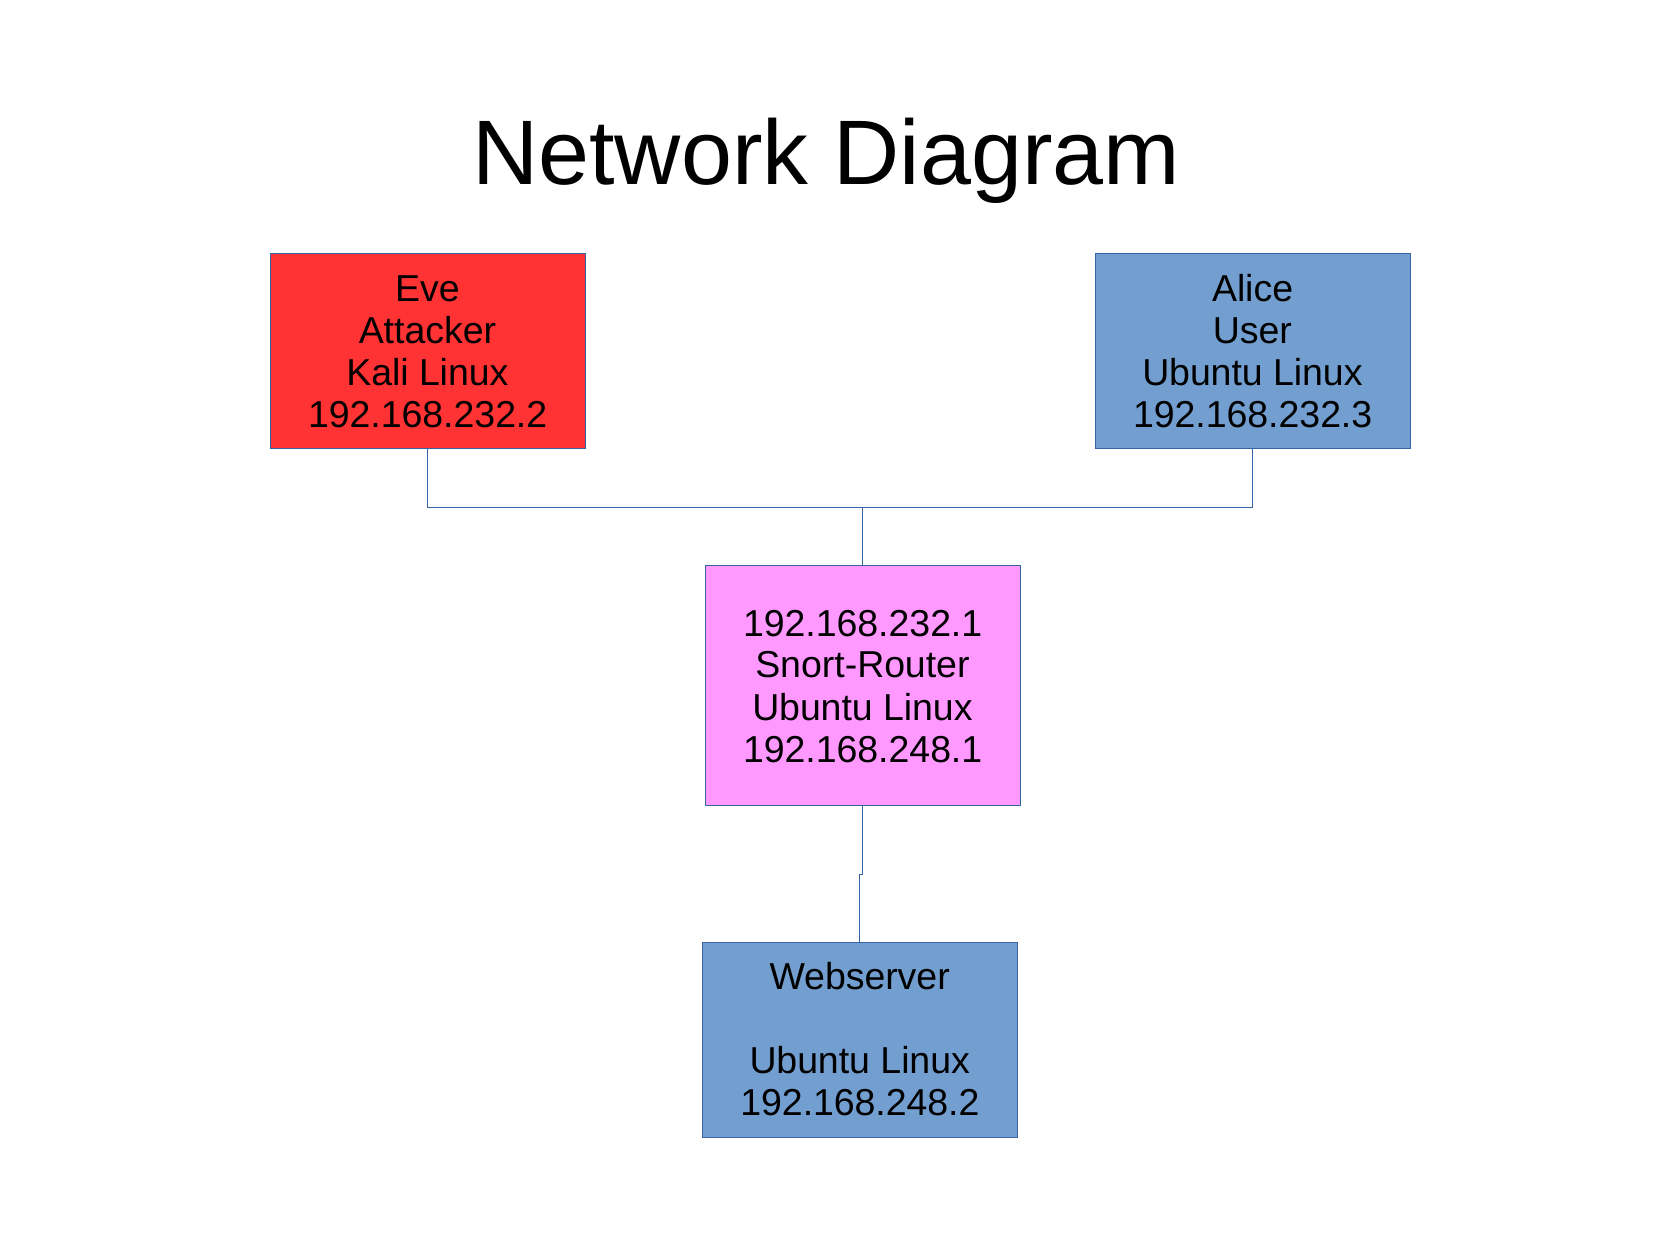

# Network Diagram
Eve
Attacker
Kali Linux
192.168.232.2
Alice
User
Ubuntu Linux
192.168.232.3
192.168.232.1
Snort-Router
Ubuntu Linux
192.168.248.1
Webserver
Ubuntu Linux
192.168.248.2